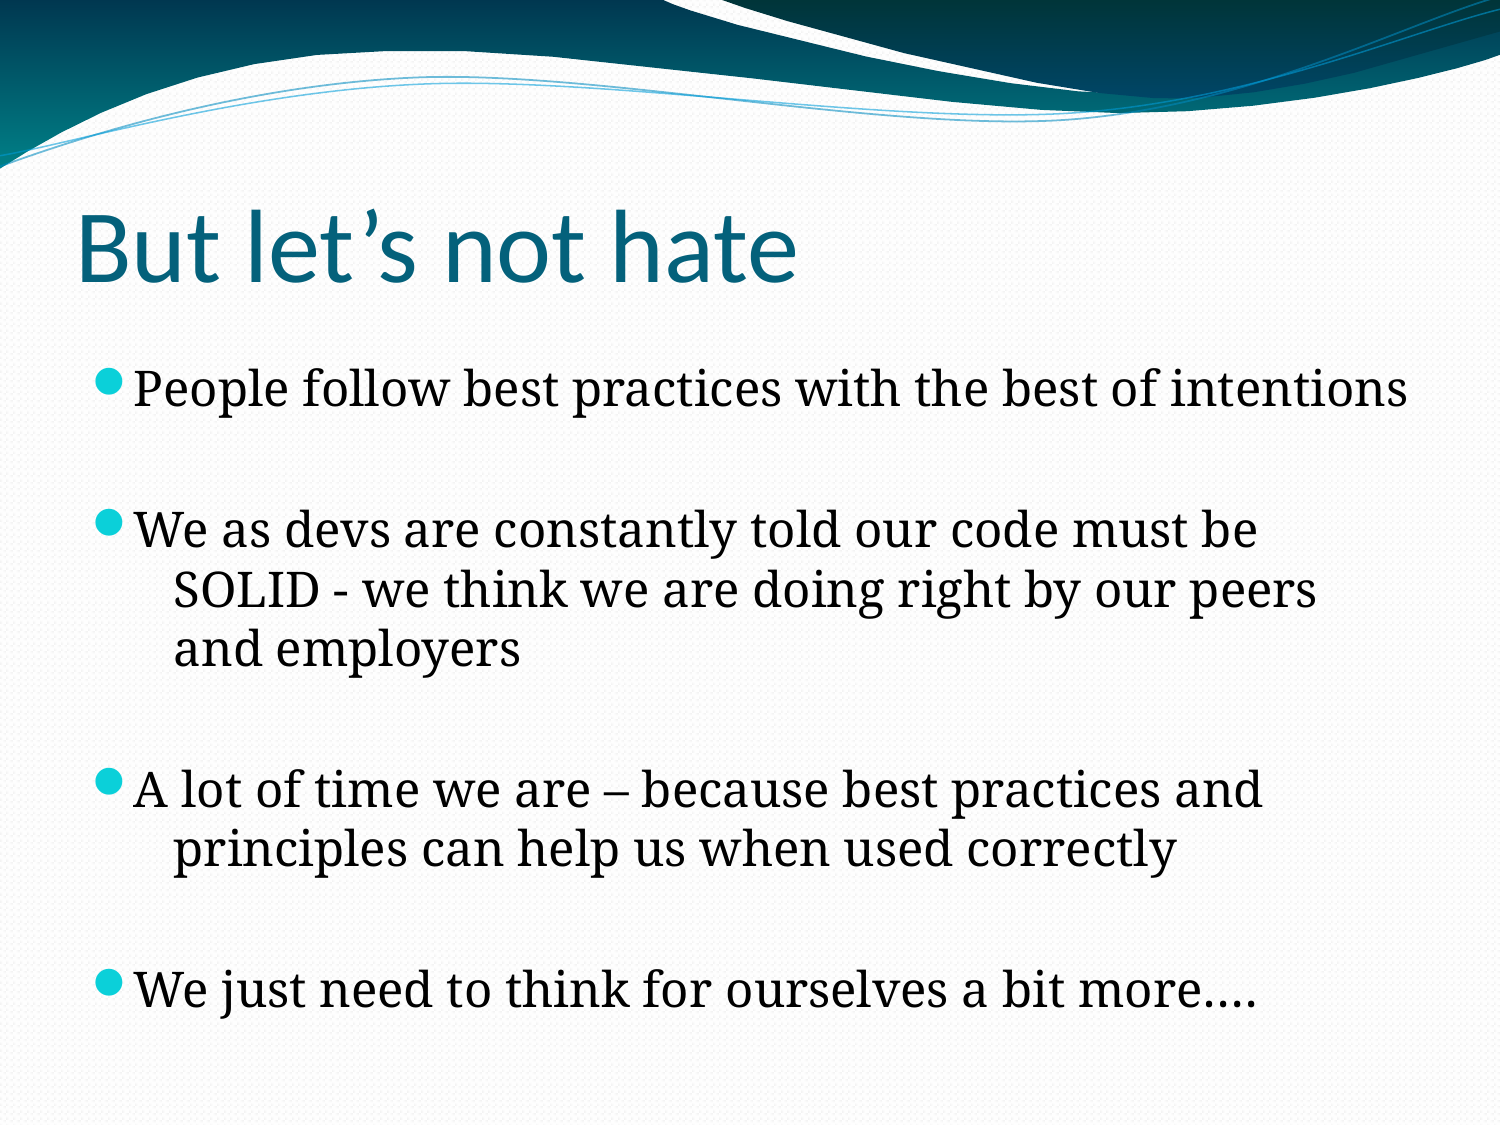

# But let’s not hate
People follow best practices with the best of intentions
We as devs are constantly told our code must be SOLID - we think we are doing right by our peers and employers
A lot of time we are – because best practices and principles can help us when used correctly
We just need to think for ourselves a bit more….